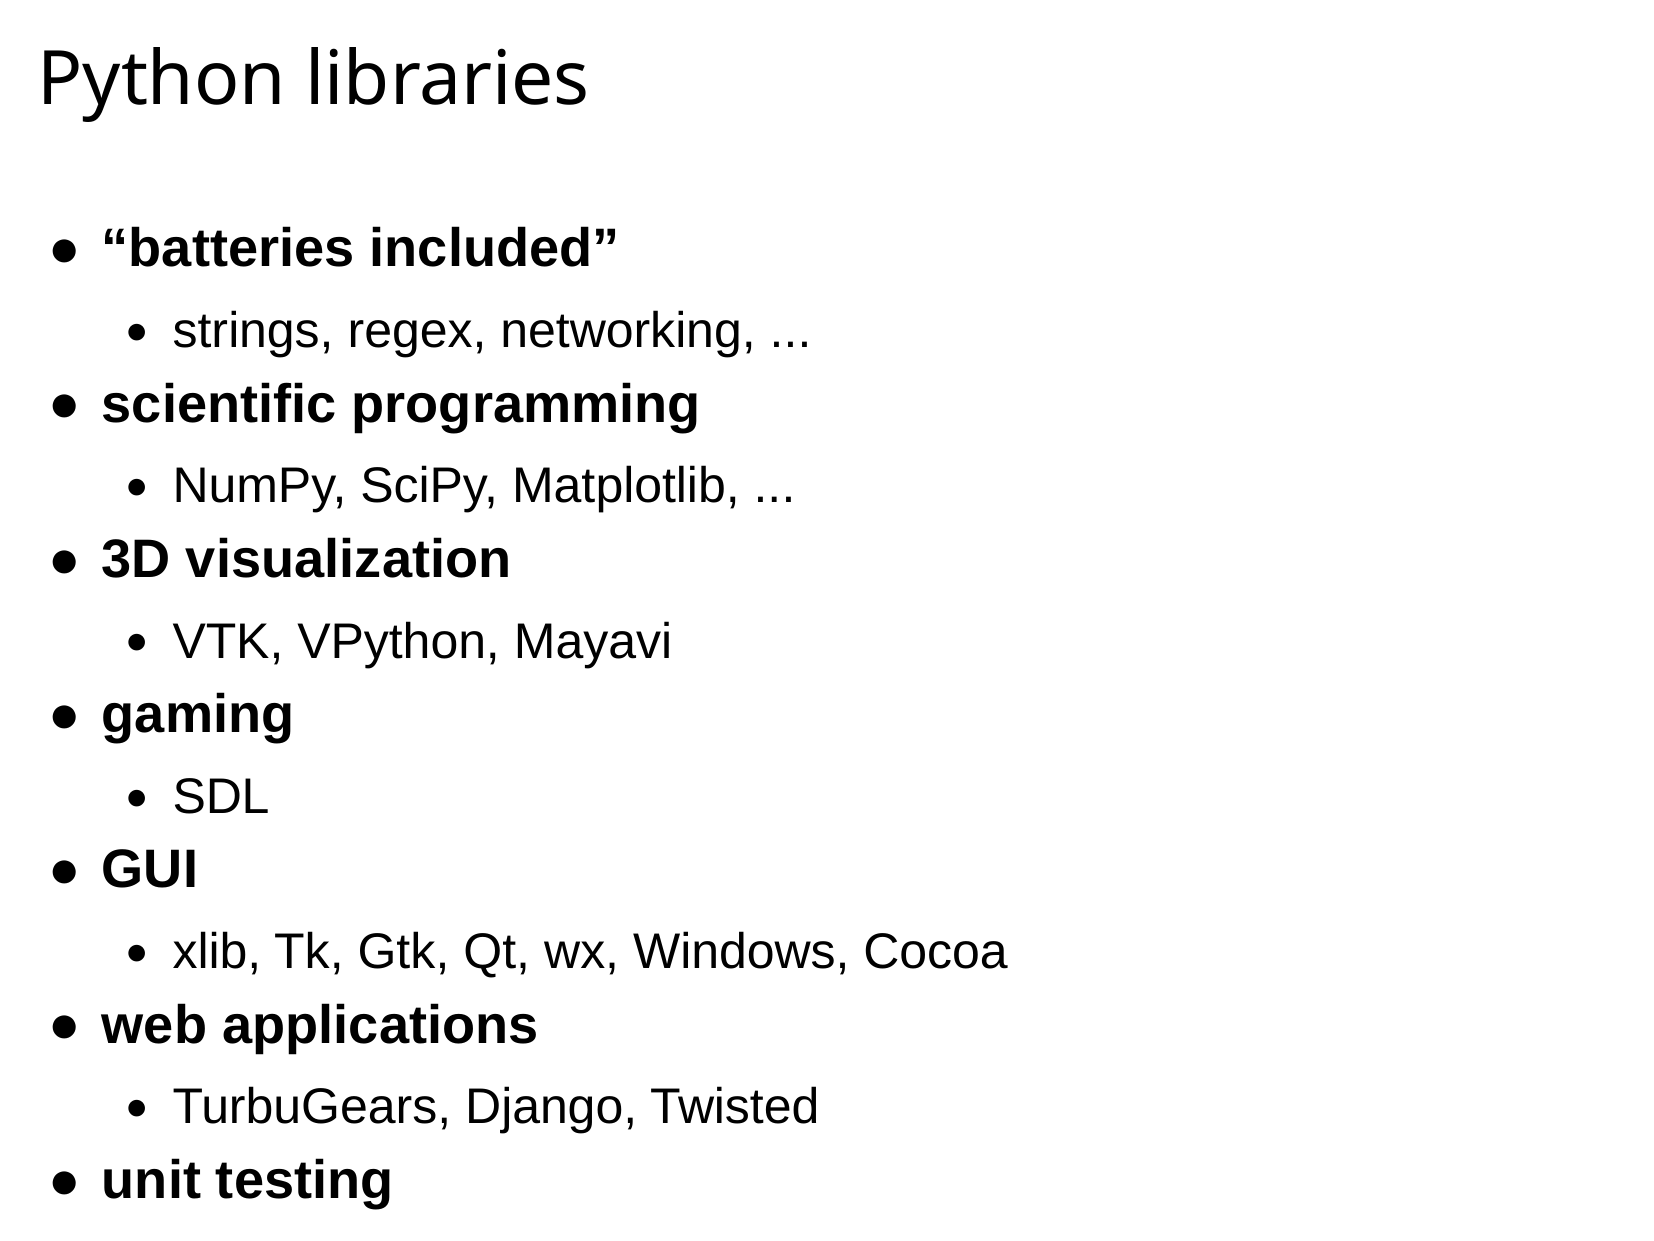

# Python libraries
“batteries included”
strings, regex, networking, ...
scientific programming
NumPy, SciPy, Matplotlib, ...
3D visualization
VTK, VPython, Mayavi
gaming
SDL
GUI
xlib, Tk, Gtk, Qt, wx, Windows, Cocoa
web applications
TurbuGears, Django, Twisted
unit testing